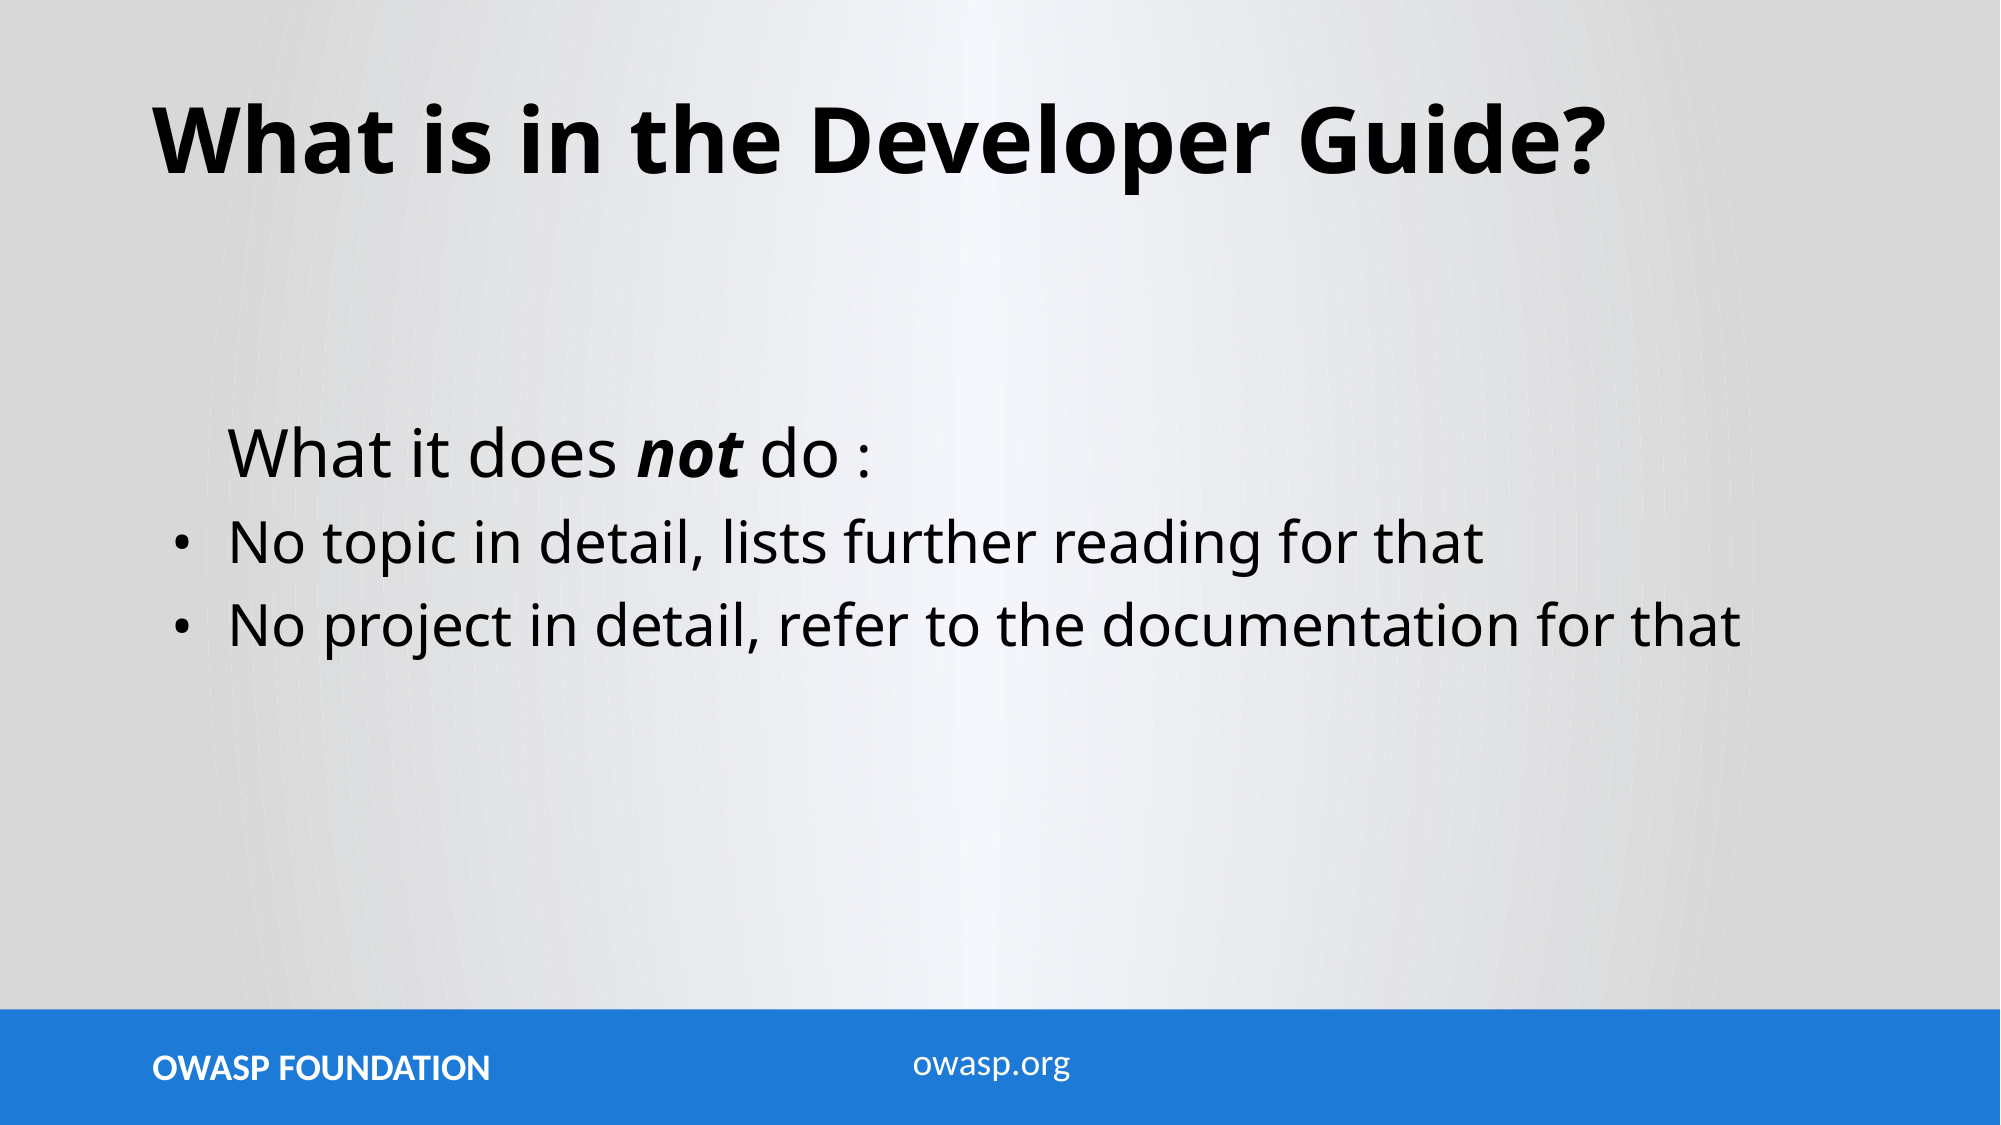

# What is in the Developer Guide?
What it does not do :
No topic in detail, lists further reading for that
No project in detail, refer to the documentation for that